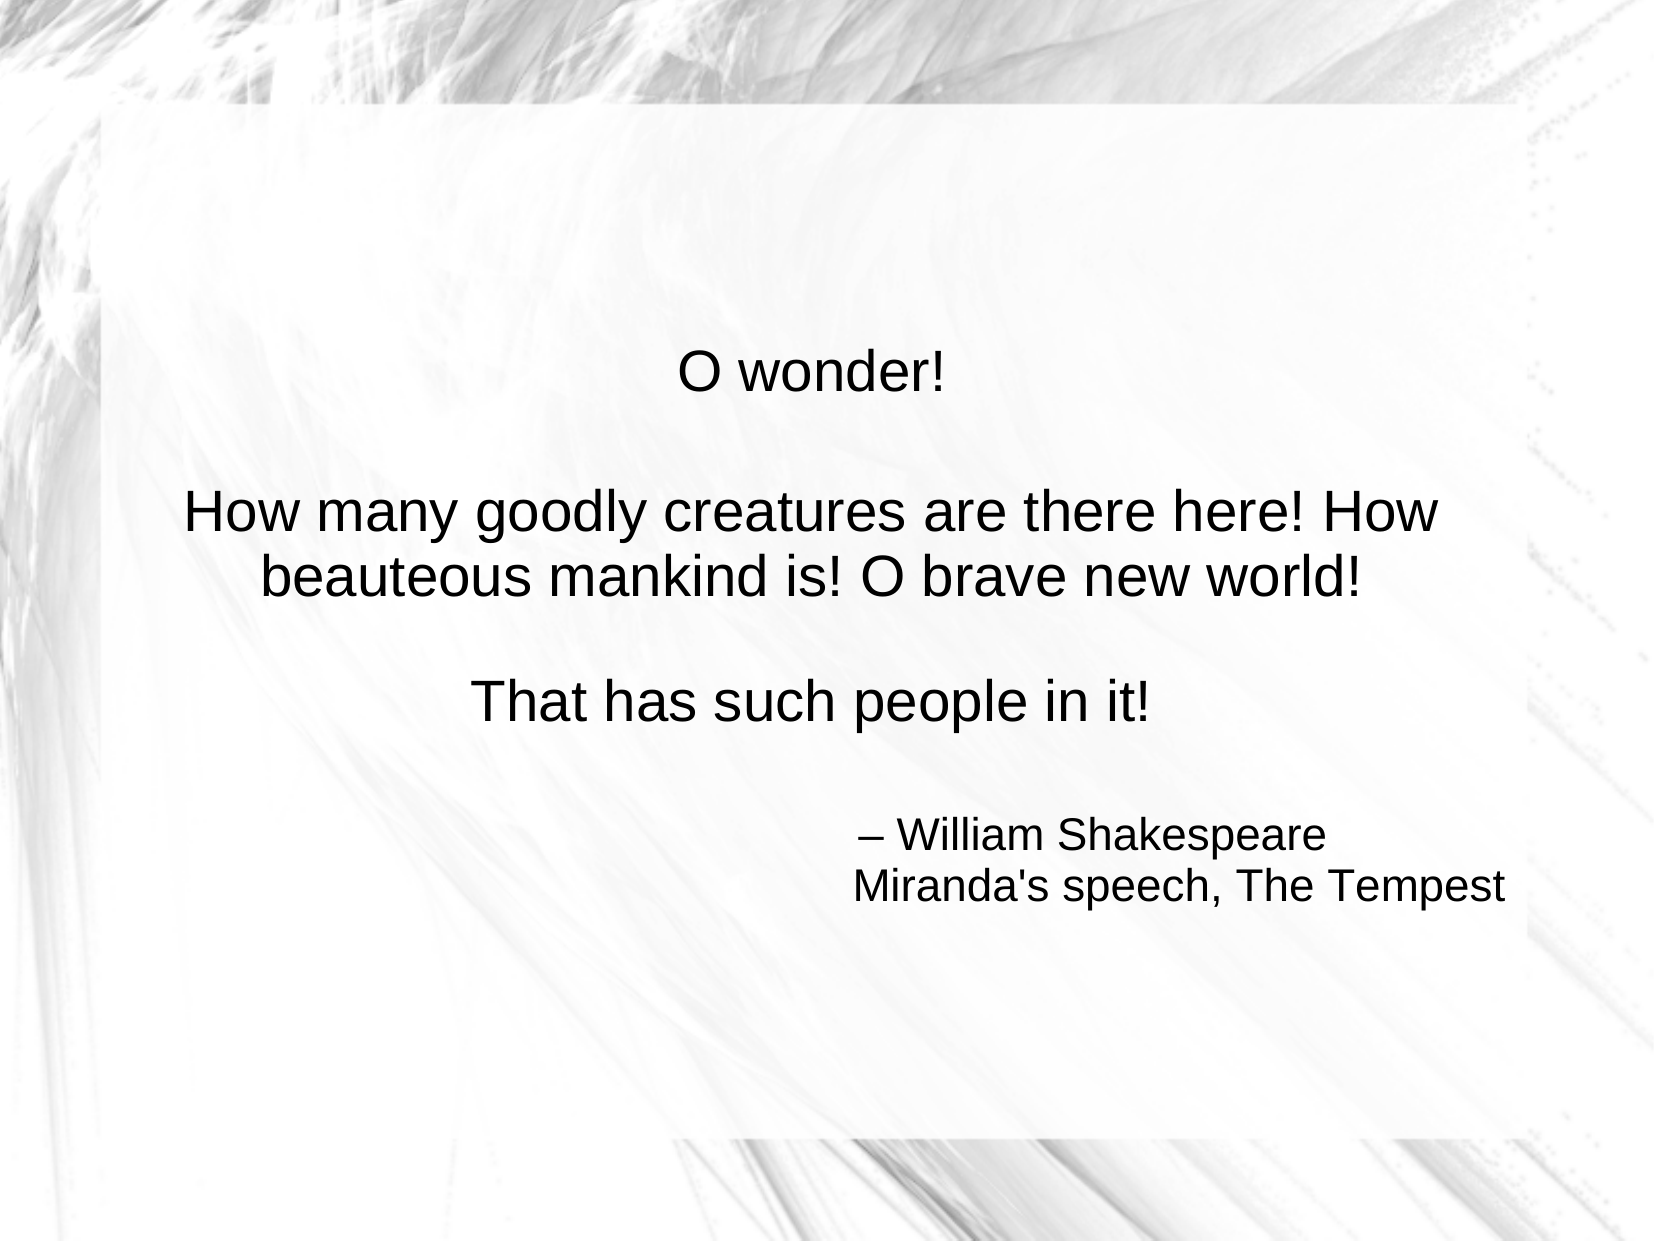

# O wonder!
How many goodly creatures are there here! How beauteous mankind is! O brave new world!
That has such people in it!
– William Shakespeare
Miranda's speech, The Tempest